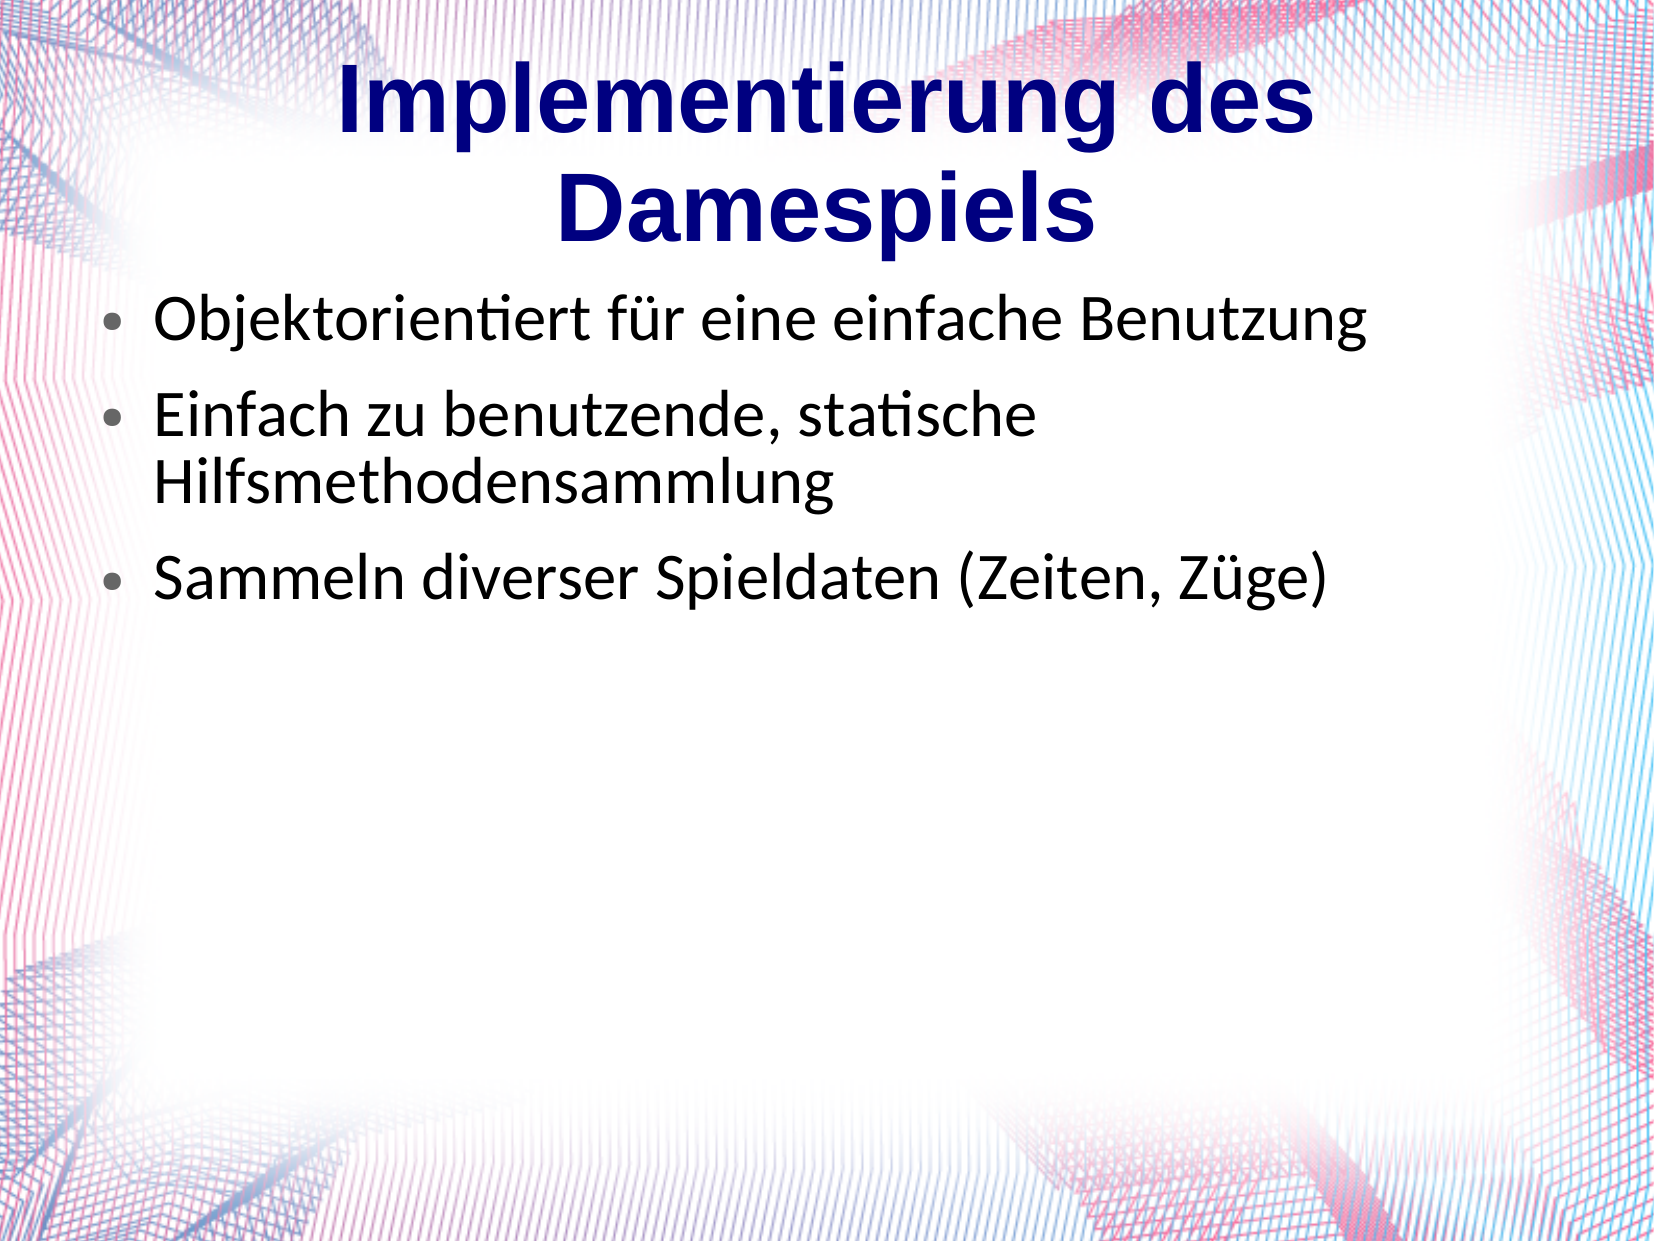

# Implementierung des Damespiels
Objektorientiert für eine einfache Benutzung
Einfach zu benutzende, statische Hilfsmethodensammlung
Sammeln diverser Spieldaten (Zeiten, Züge)